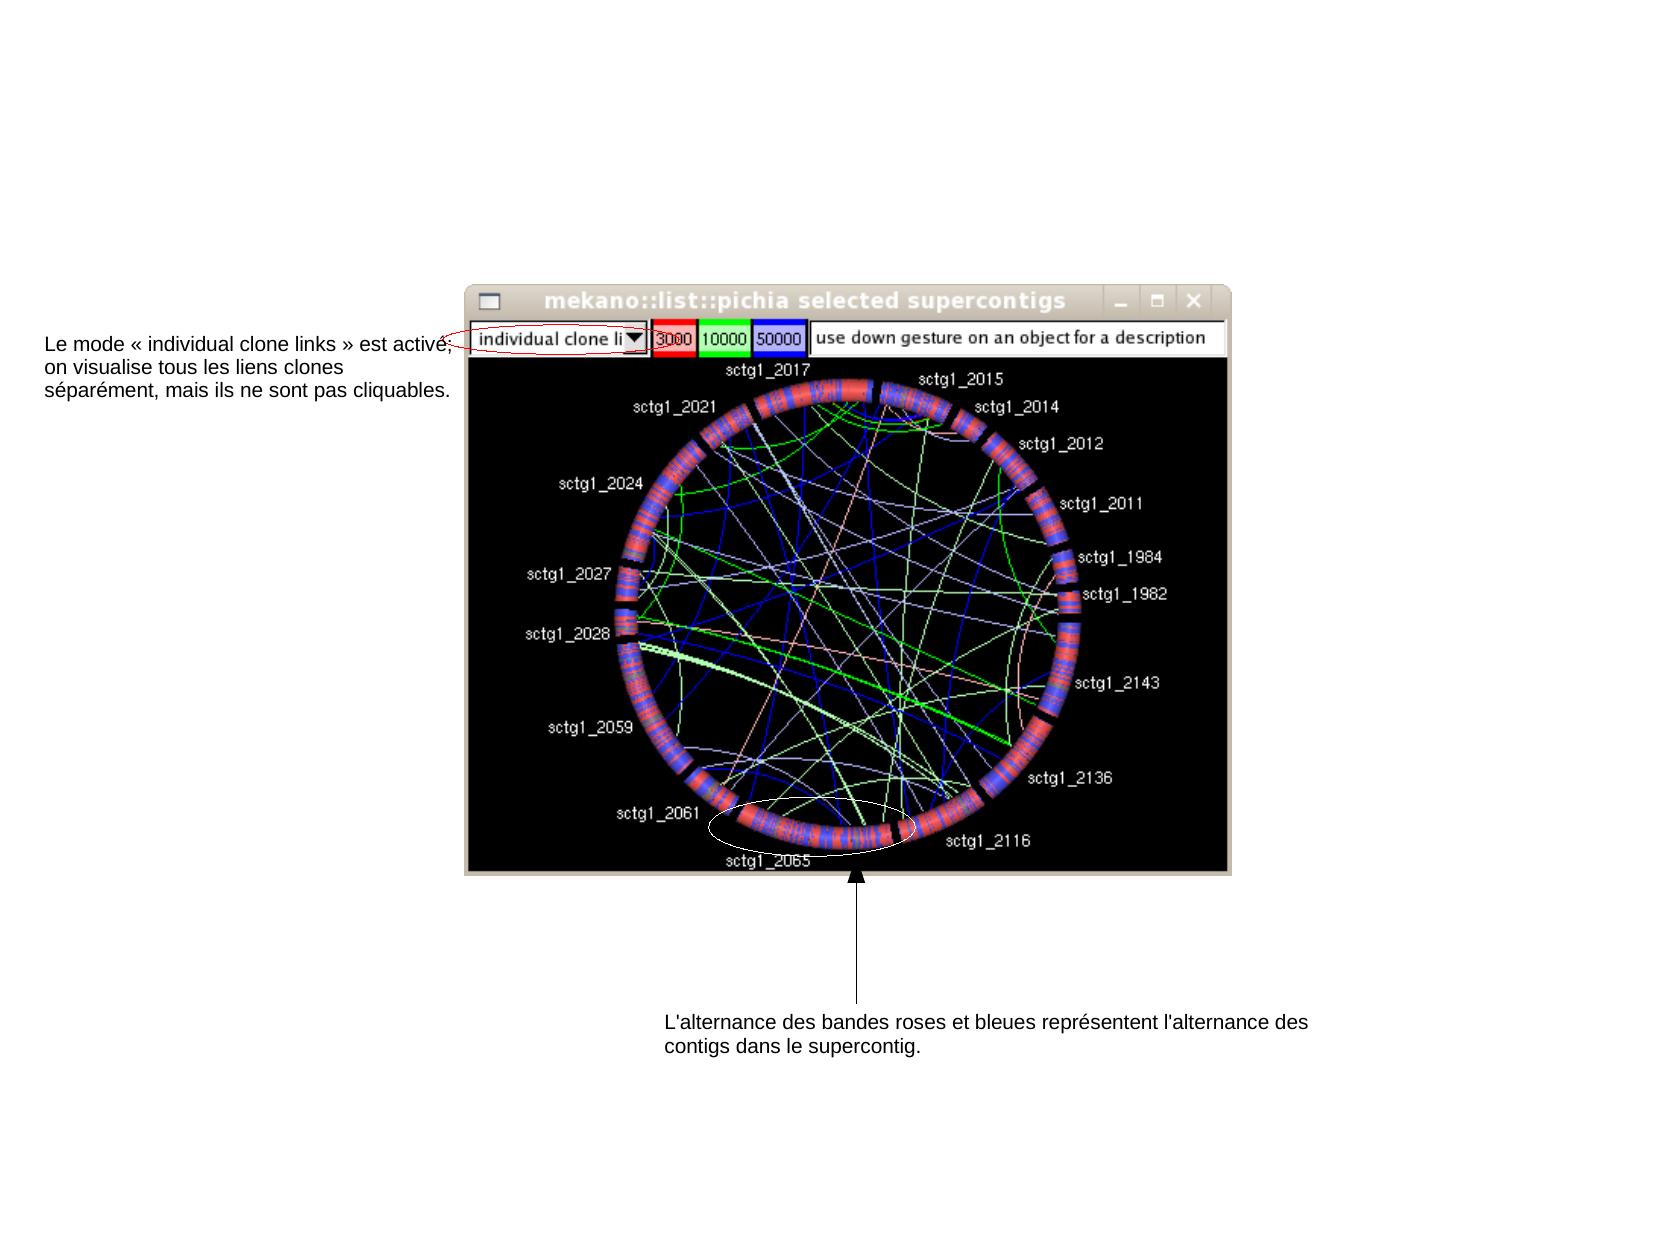

Le mode « individual clone links » est activé;
on visualise tous les liens clones
séparément, mais ils ne sont pas cliquables.
L'alternance des bandes roses et bleues représentent l'alternance des contigs dans le supercontig.